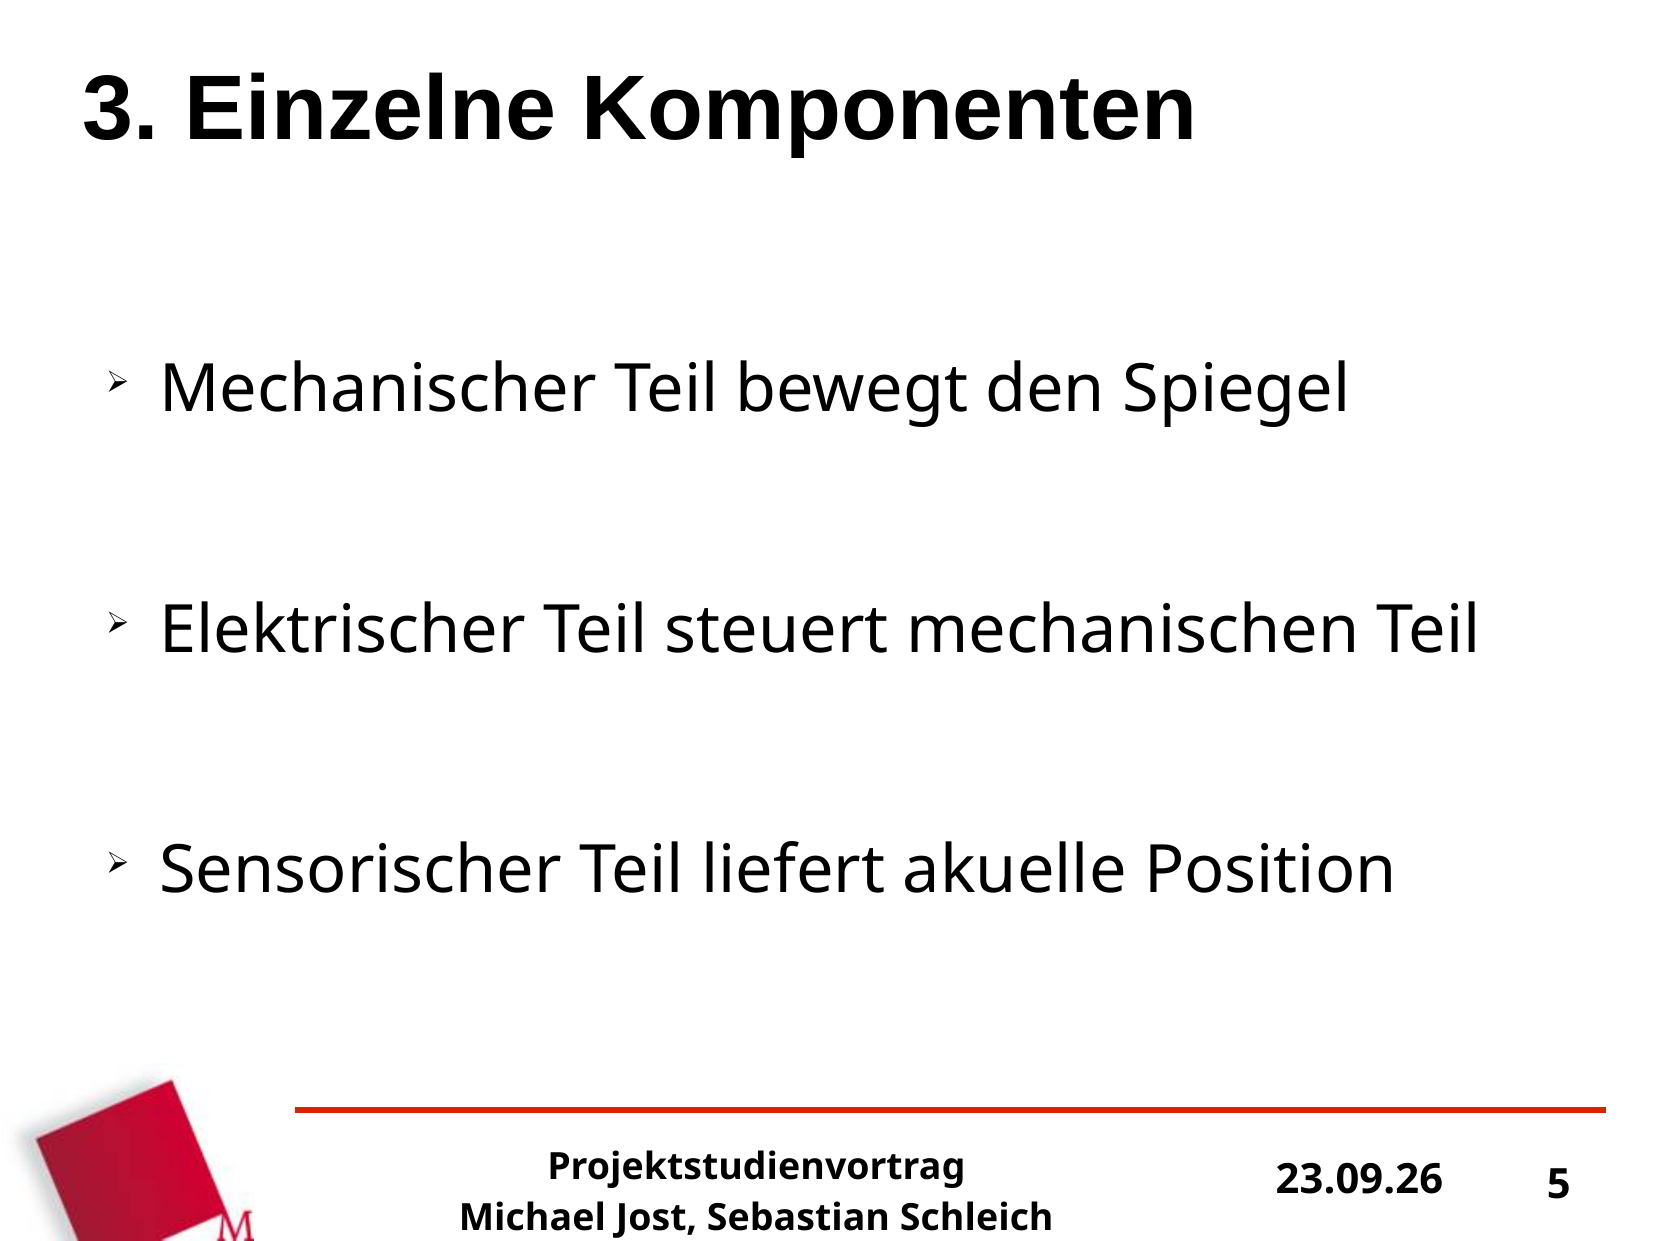

3. Einzelne Komponenten
# Mechanischer Teil bewegt den Spiegel
Elektrischer Teil steuert mechanischen Teil
Sensorischer Teil liefert akuelle Position
5